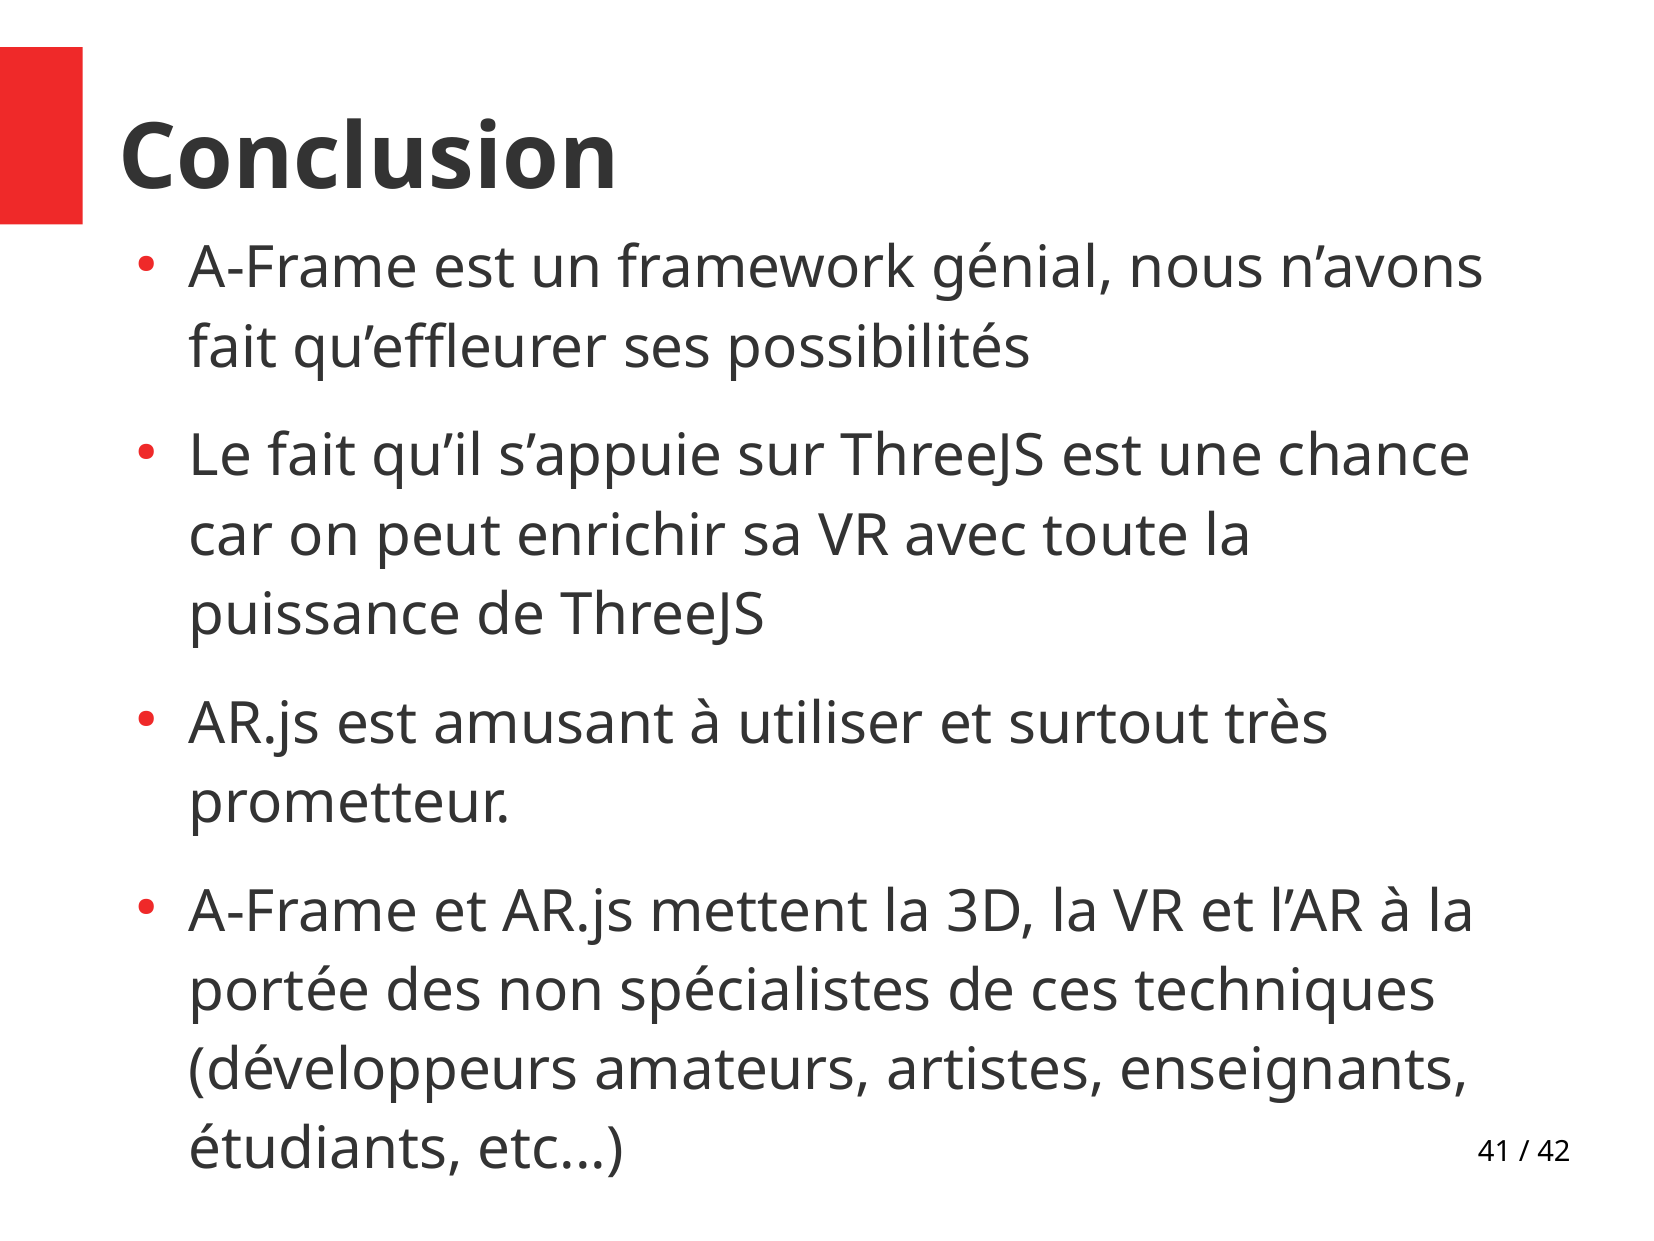

# Conclusion
A-Frame est un framework génial, nous n’avons fait qu’effleurer ses possibilités
Le fait qu’il s’appuie sur ThreeJS est une chance car on peut enrichir sa VR avec toute la puissance de ThreeJS
AR.js est amusant à utiliser et surtout très prometteur.
A-Frame et AR.js mettent la 3D, la VR et l’AR à la portée des non spécialistes de ces techniques (développeurs amateurs, artistes, enseignants, étudiants, etc...)
41